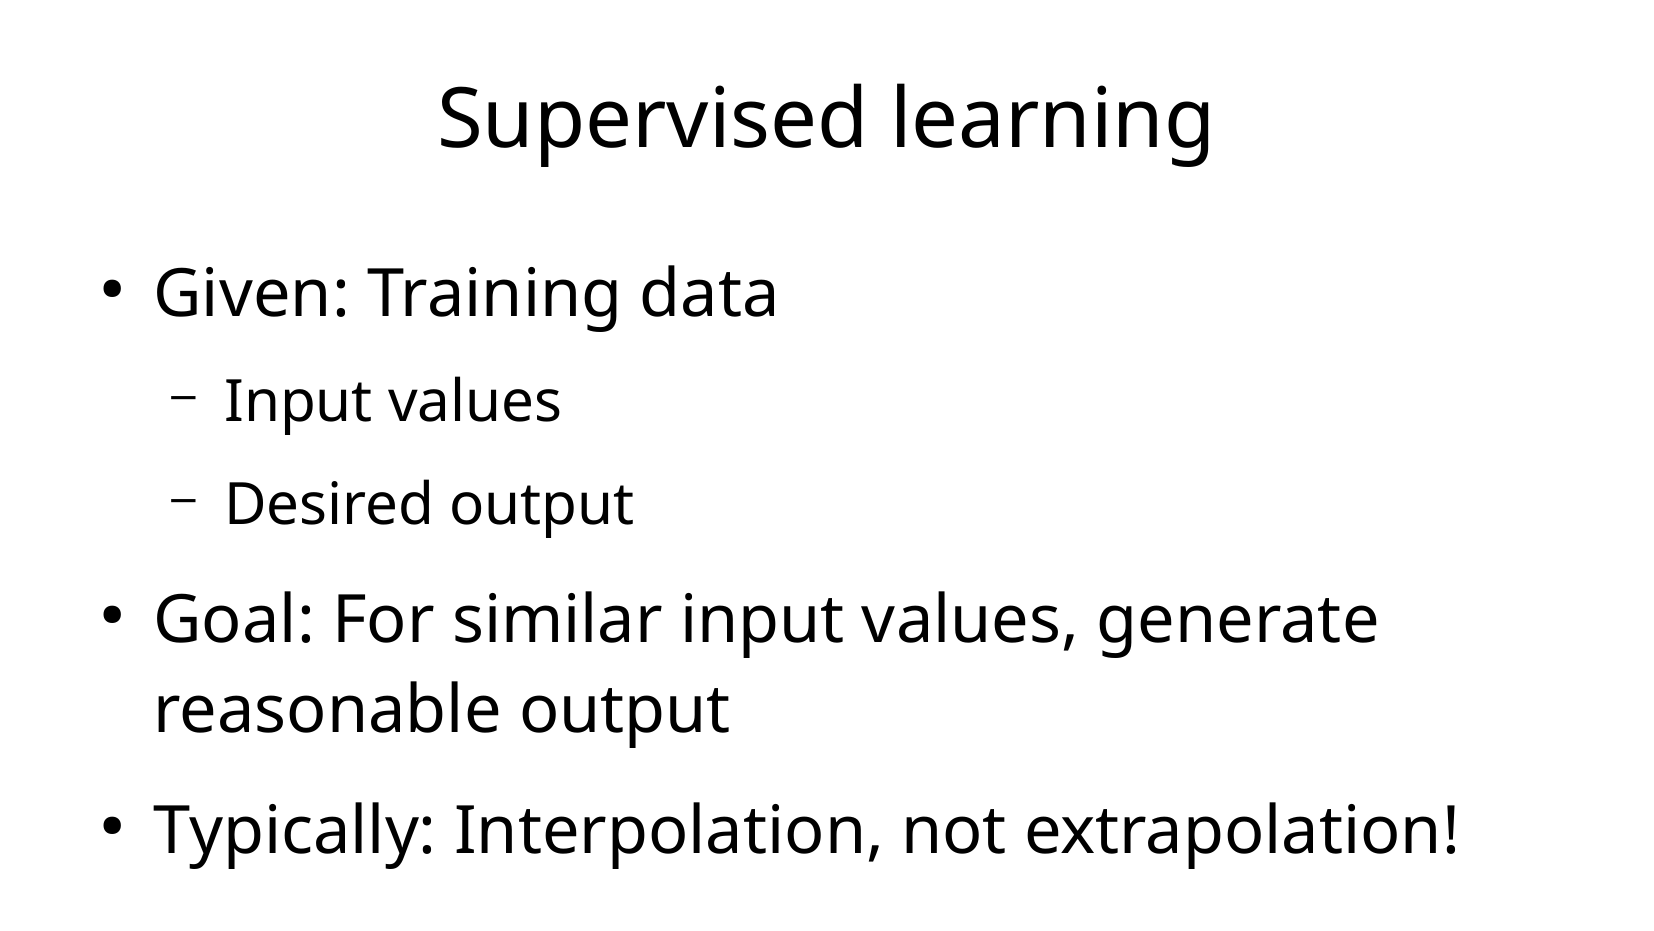

# Supervised learning
Given: Training data
Input values
Desired output
Goal: For similar input values, generate reasonable output
Typically: Interpolation, not extrapolation!